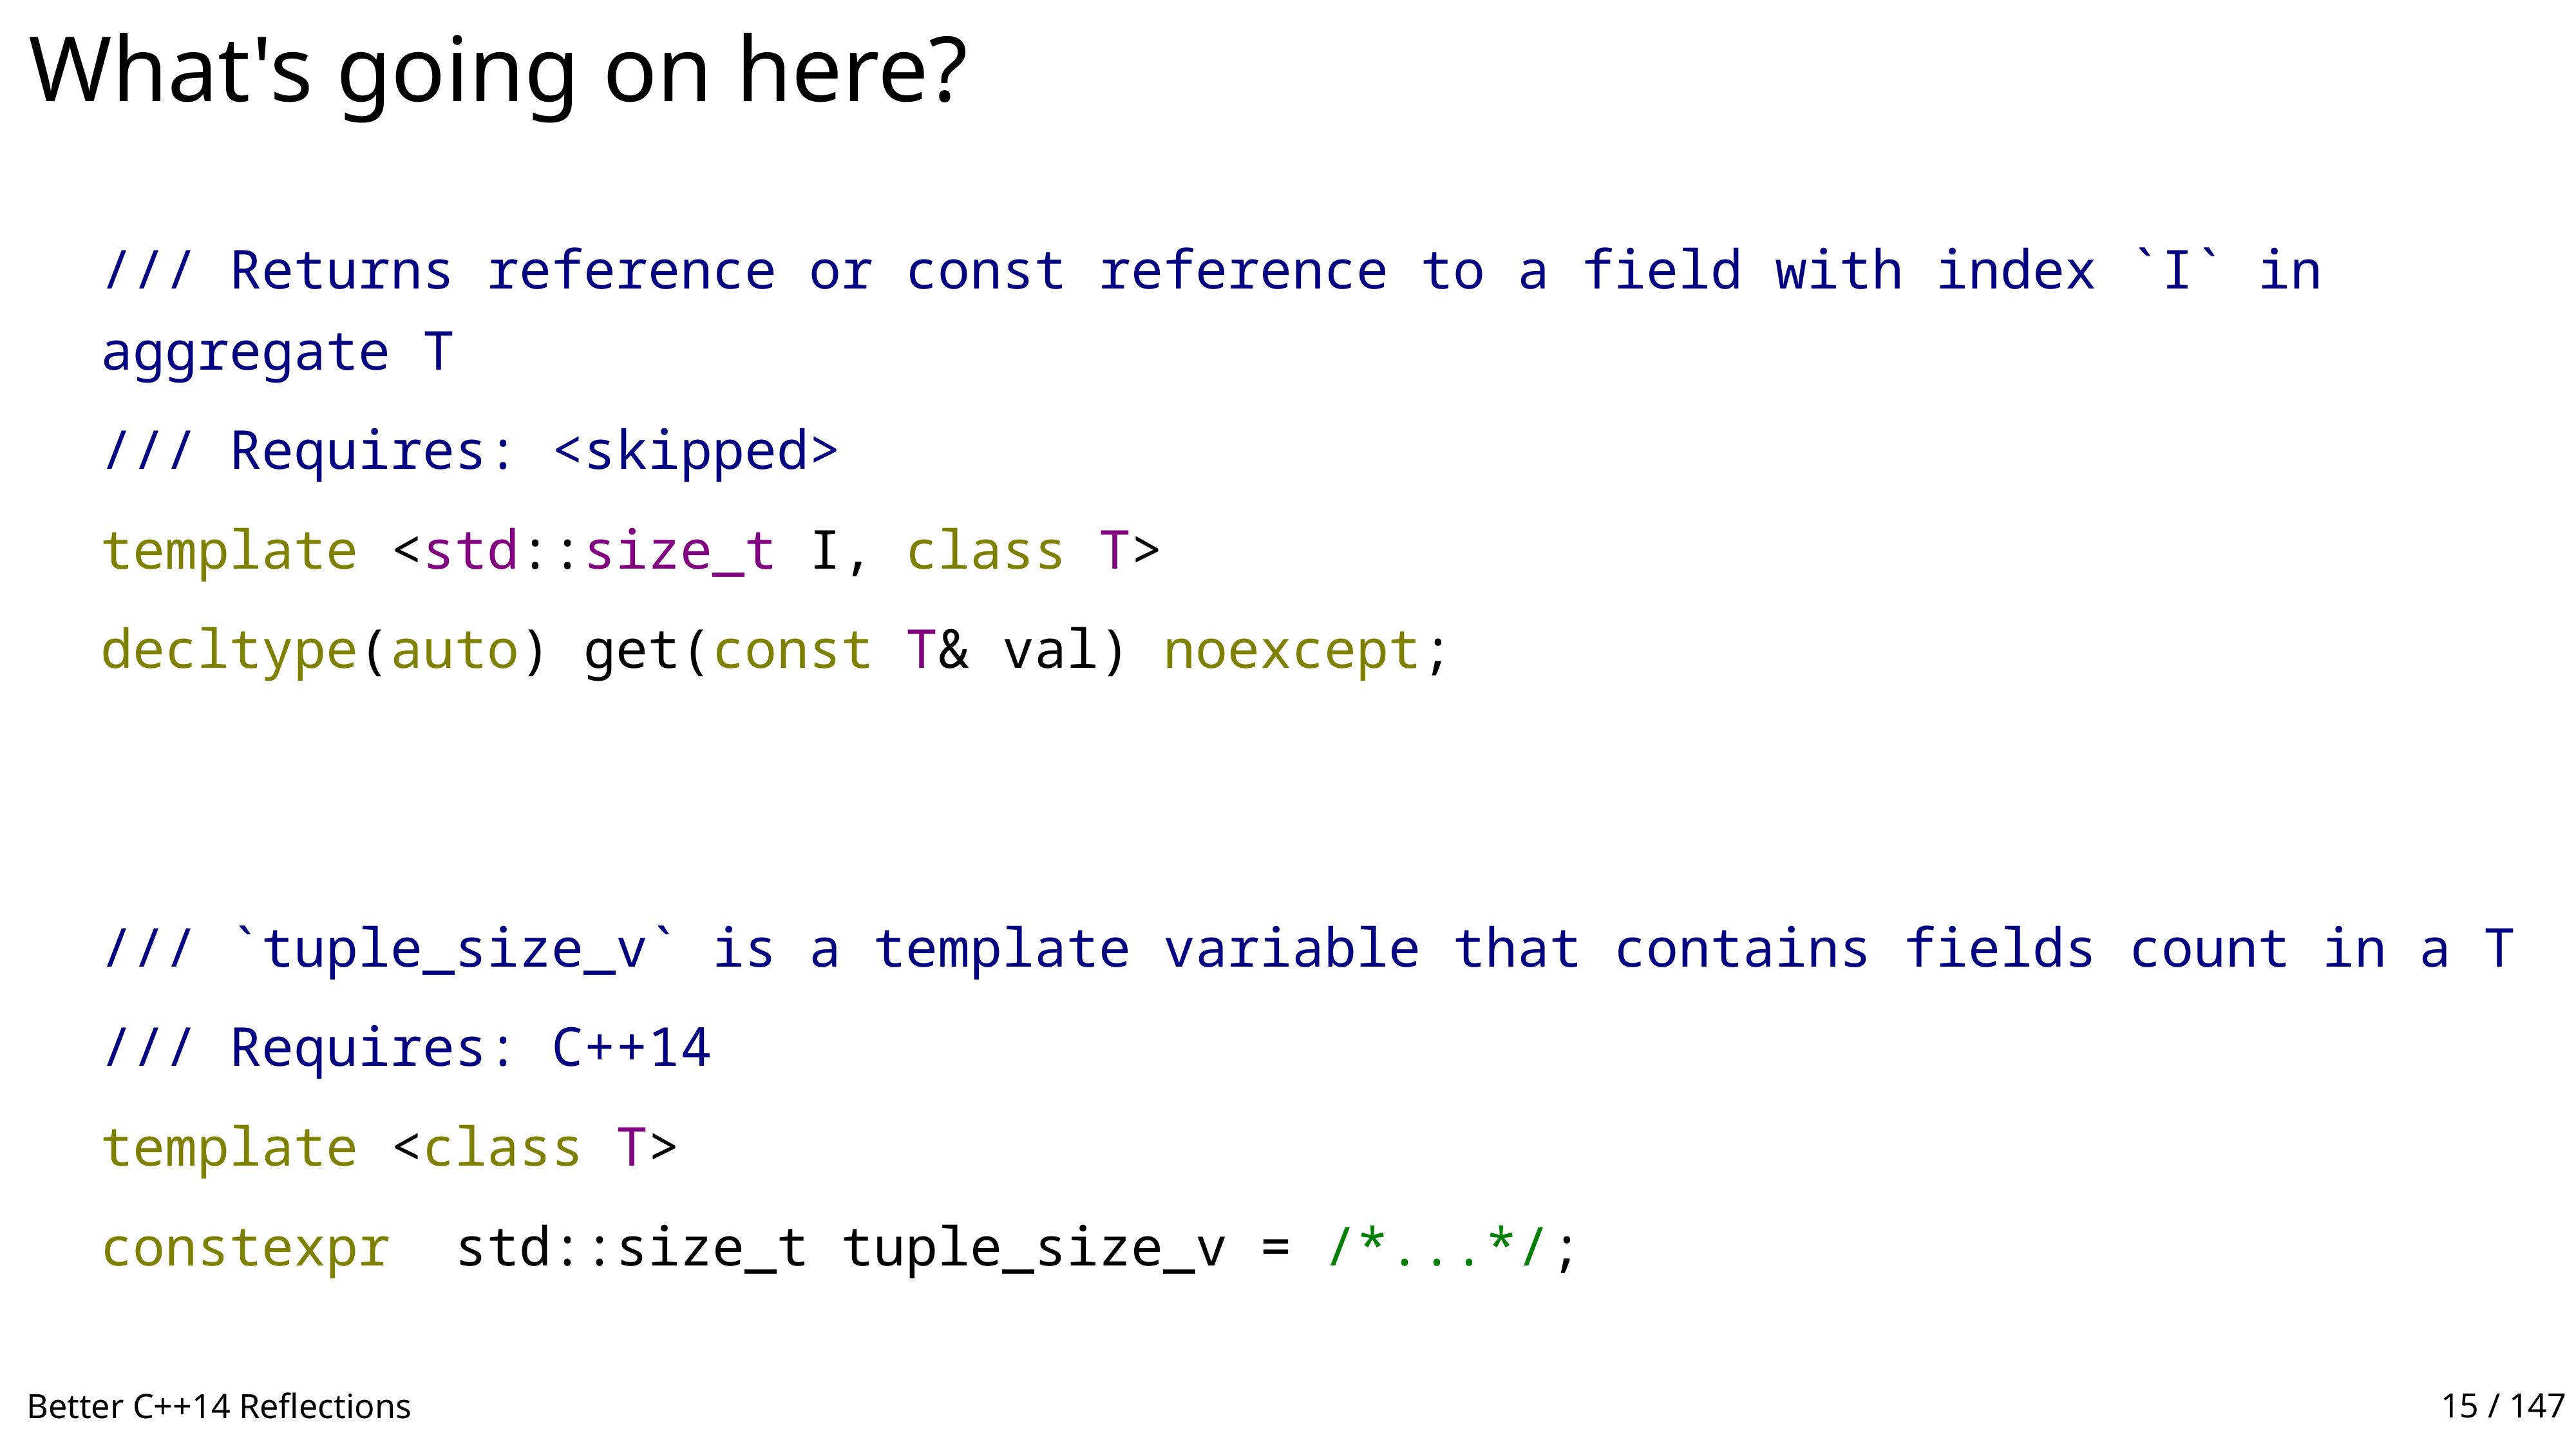

# What's going on here?
/// Returns reference or const reference to a field with index `I` in aggregate T
/// Requires: <skipped>
template <std::size_t I, class T>
decltype(auto) get(const T& val) noexcept;
/// `tuple_size_v` is a template variable that contains fields count in a T
/// Requires: C++14
template <class T>
constexpr std::size_t tuple_size_v = /*...*/;
Better C++14 Reflections